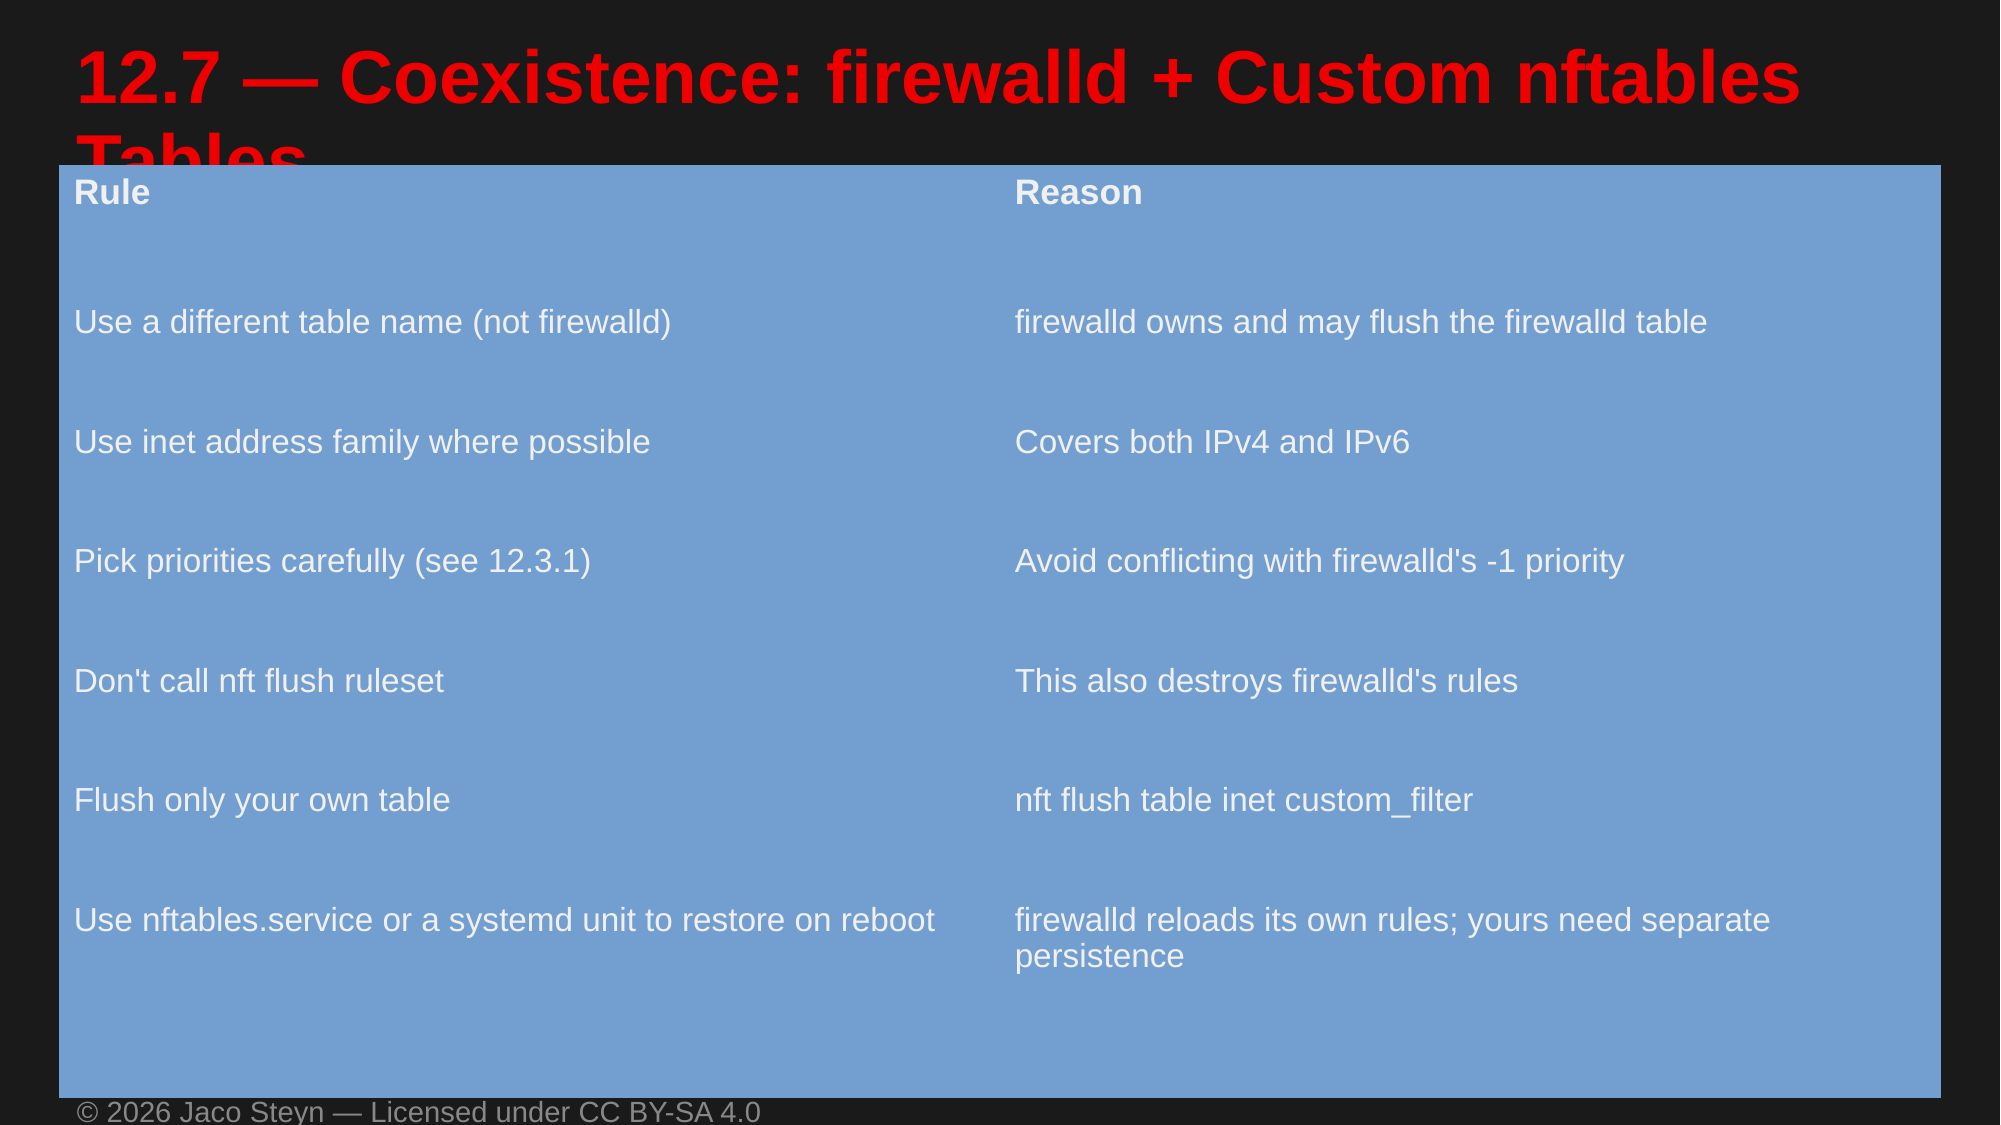

12.7 — Coexistence: firewalld + Custom nftables Tables
| Rule | Reason |
| --- | --- |
| Use a different table name (not firewalld) | firewalld owns and may flush the firewalld table |
| Use inet address family where possible | Covers both IPv4 and IPv6 |
| Pick priorities carefully (see 12.3.1) | Avoid conflicting with firewalld's -1 priority |
| Don't call nft flush ruleset | This also destroys firewalld's rules |
| Flush only your own table | nft flush table inet custom\_filter |
| Use nftables.service or a systemd unit to restore on reboot | firewalld reloads its own rules; yours need separate persistence |
© 2026 Jaco Steyn — Licensed under CC BY-SA 4.0